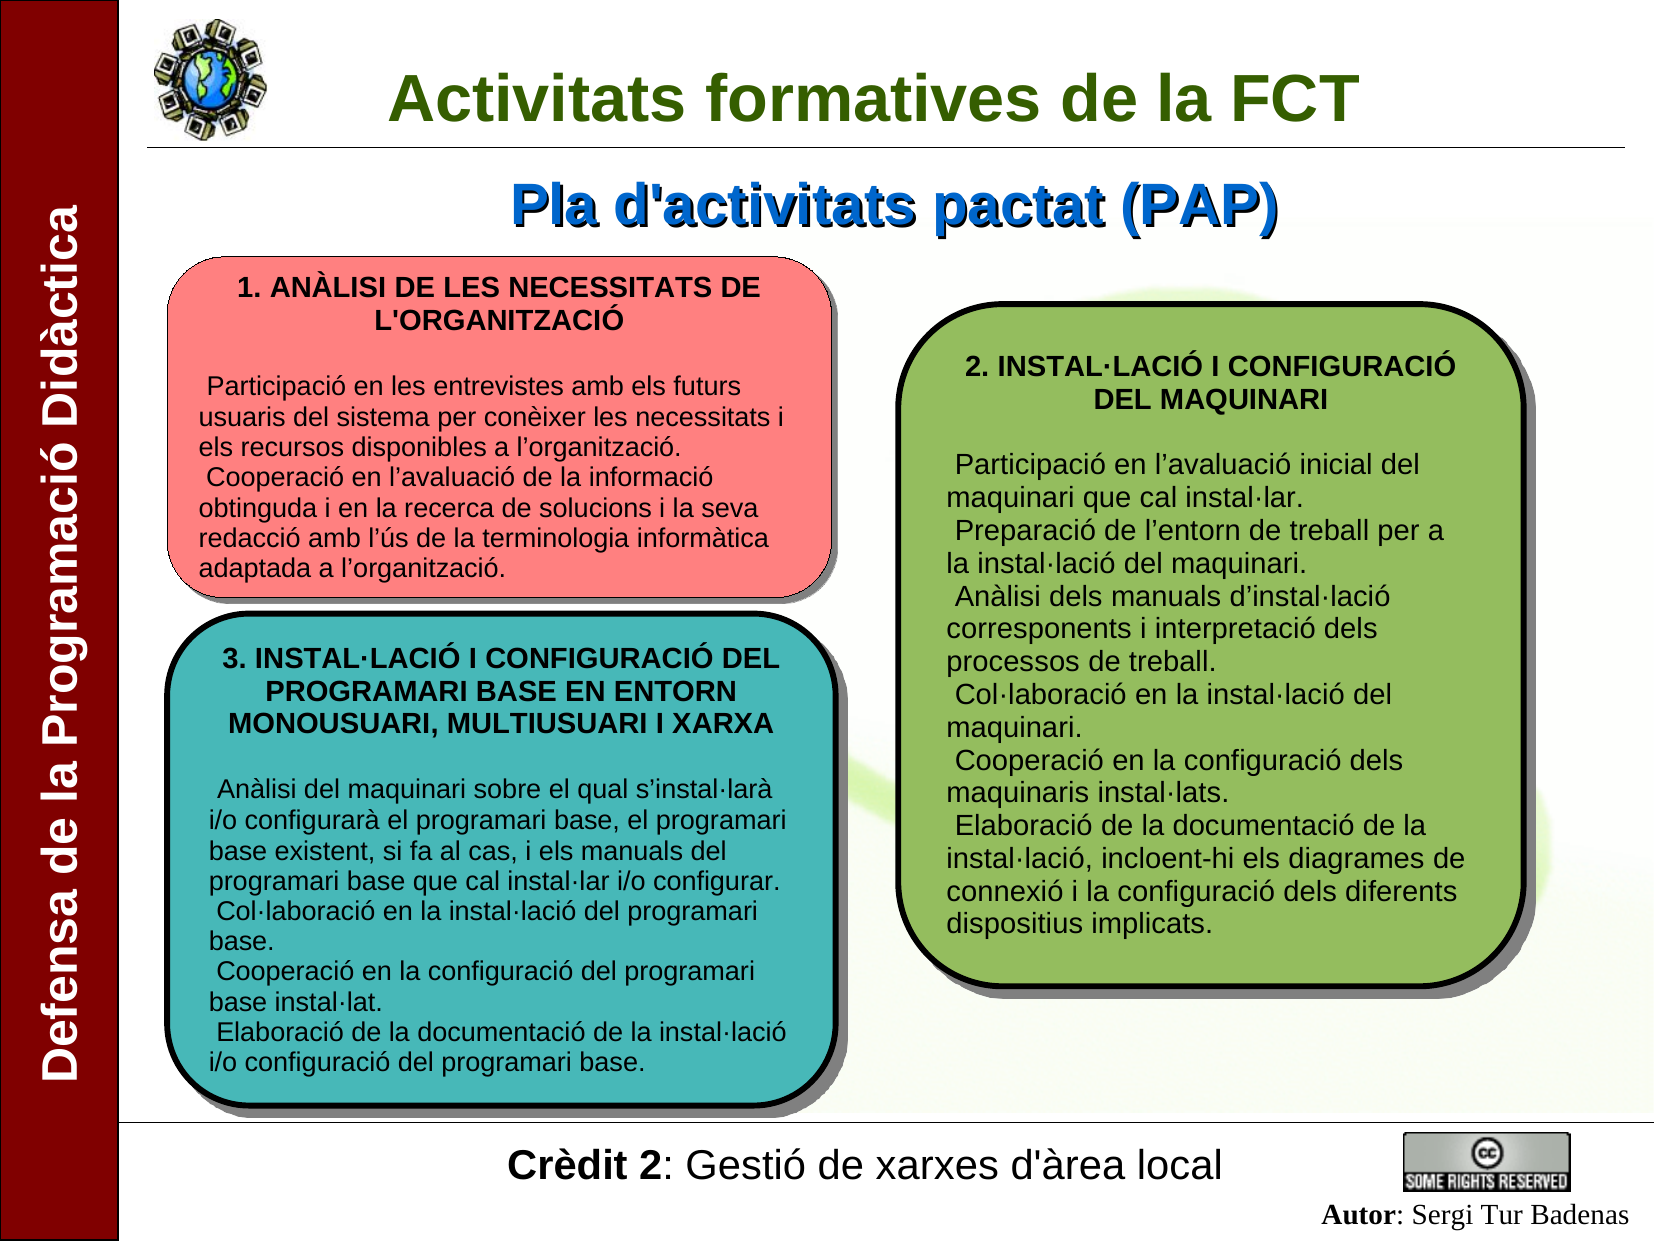

# Activitats formatives de la FCT
Pla d'activitats pactat (PAP)
1. ANÀLISI DE LES NECESSITATS DE L'ORGANITZACIÓ
 Participació en les entrevistes amb els futurs usuaris del sistema per conèixer les necessitats i els recursos disponibles a l’organització.
 Cooperació en l’avaluació de la informació obtinguda i en la recerca de solucions i la seva redacció amb l’ús de la terminologia informàtica adaptada a l’organització.
2. INSTAL·LACIÓ I CONFIGURACIÓ DEL MAQUINARI
 Participació en l’avaluació inicial del maquinari que cal instal·lar.
 Preparació de l’entorn de treball per a la instal·lació del maquinari.
 Anàlisi dels manuals d’instal·lació corresponents i interpretació dels processos de treball.
 Col·laboració en la instal·lació del maquinari.
 Cooperació en la configuració dels maquinaris instal·lats.
 Elaboració de la documentació de la instal·lació, incloent-hi els diagrames de connexió i la configuració dels diferents dispositius implicats.
3. INSTAL·LACIÓ I CONFIGURACIÓ DEL PROGRAMARI BASE EN ENTORN MONOUSUARI, MULTIUSUARI I XARXA
 Anàlisi del maquinari sobre el qual s’instal·larà i/o configurarà el programari base, el programari base existent, si fa al cas, i els manuals del programari base que cal instal·lar i/o configurar.
 Col·laboració en la instal·lació del programari base.
 Cooperació en la configuració del programari base instal·lat.
 Elaboració de la documentació de la instal·lació i/o configuració del programari base.